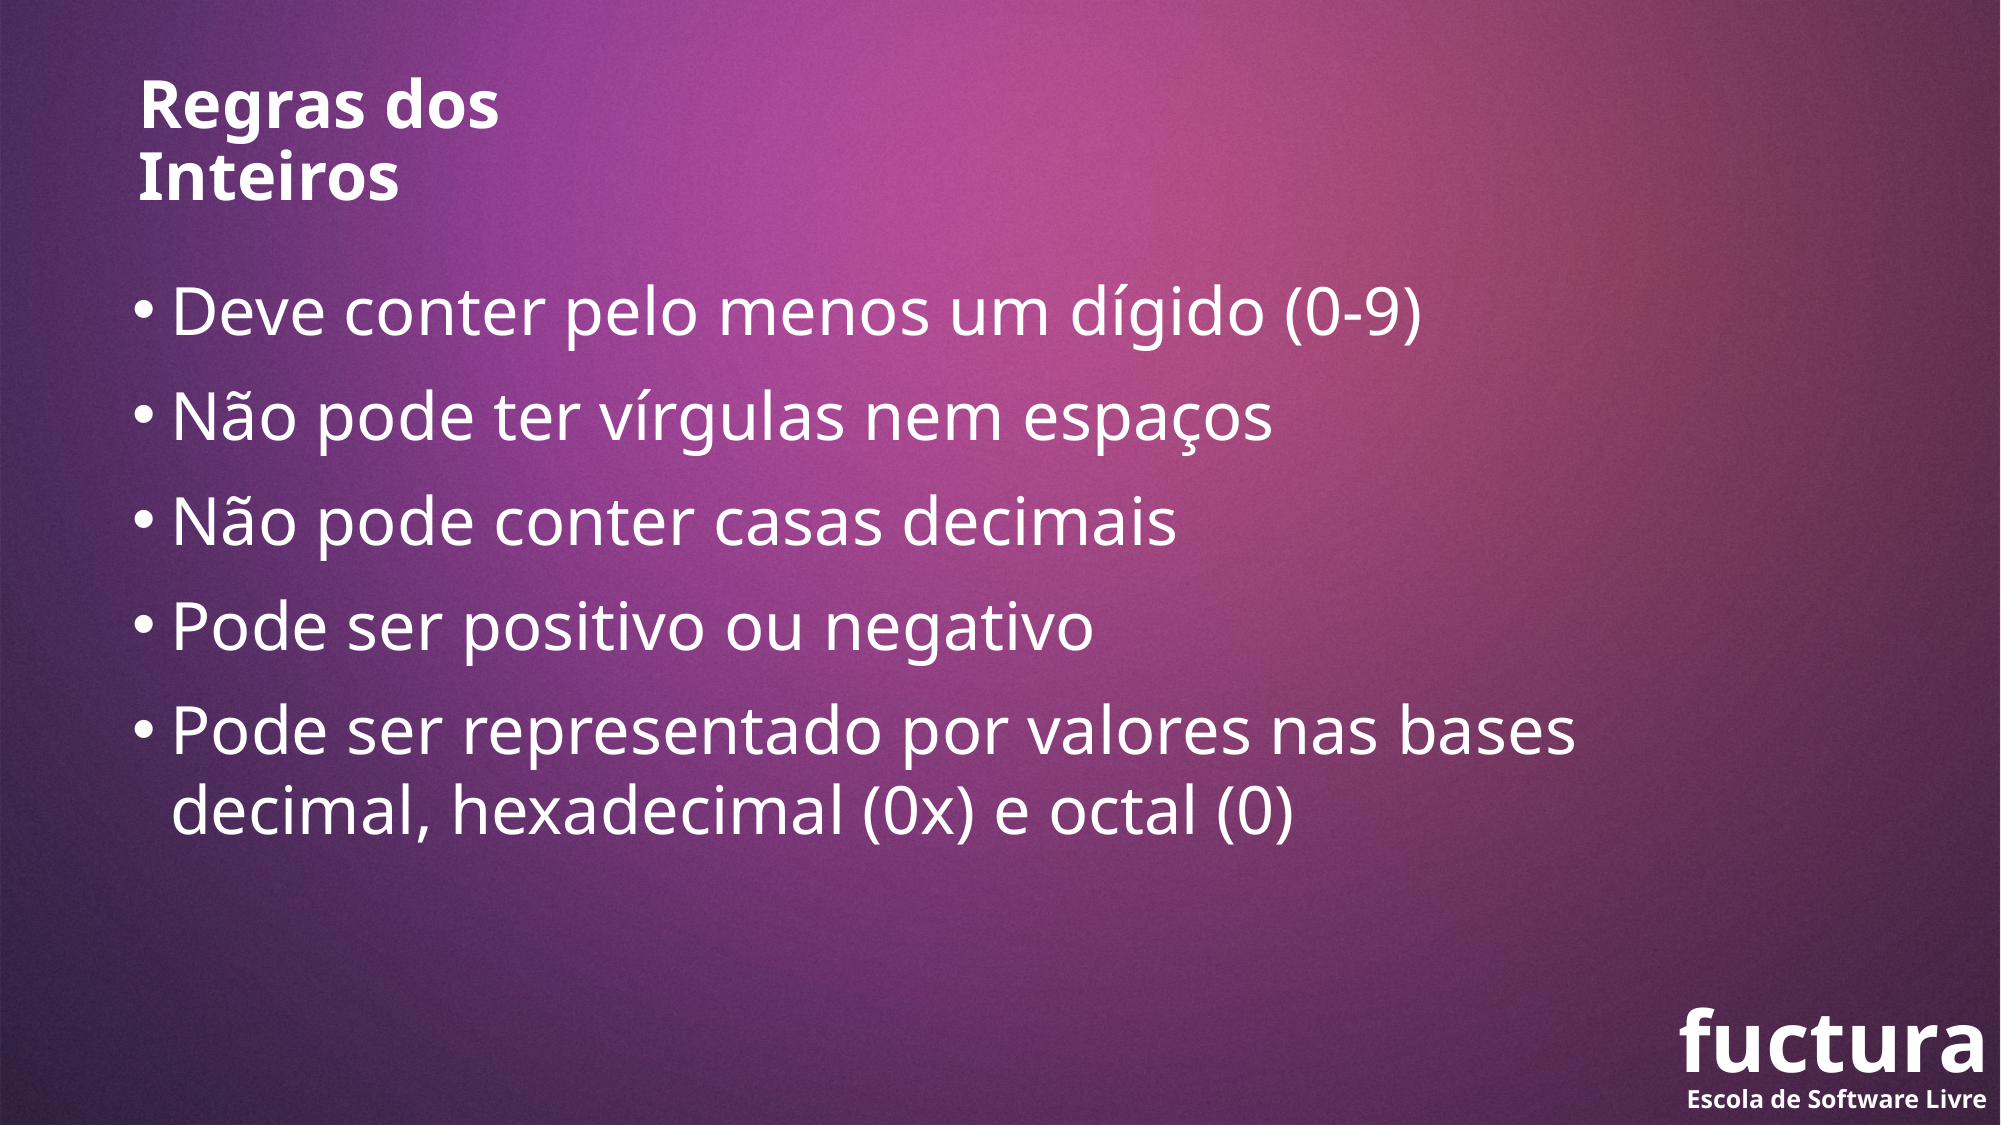

Regras dos Inteiros
Deve conter pelo menos um dígido (0-9)
Não pode ter vírgulas nem espaços
Não pode conter casas decimais
Pode ser positivo ou negativo
Pode ser representado por valores nas bases decimal, hexadecimal (0x) e octal (0)
fuctura
Escola de Software Livre